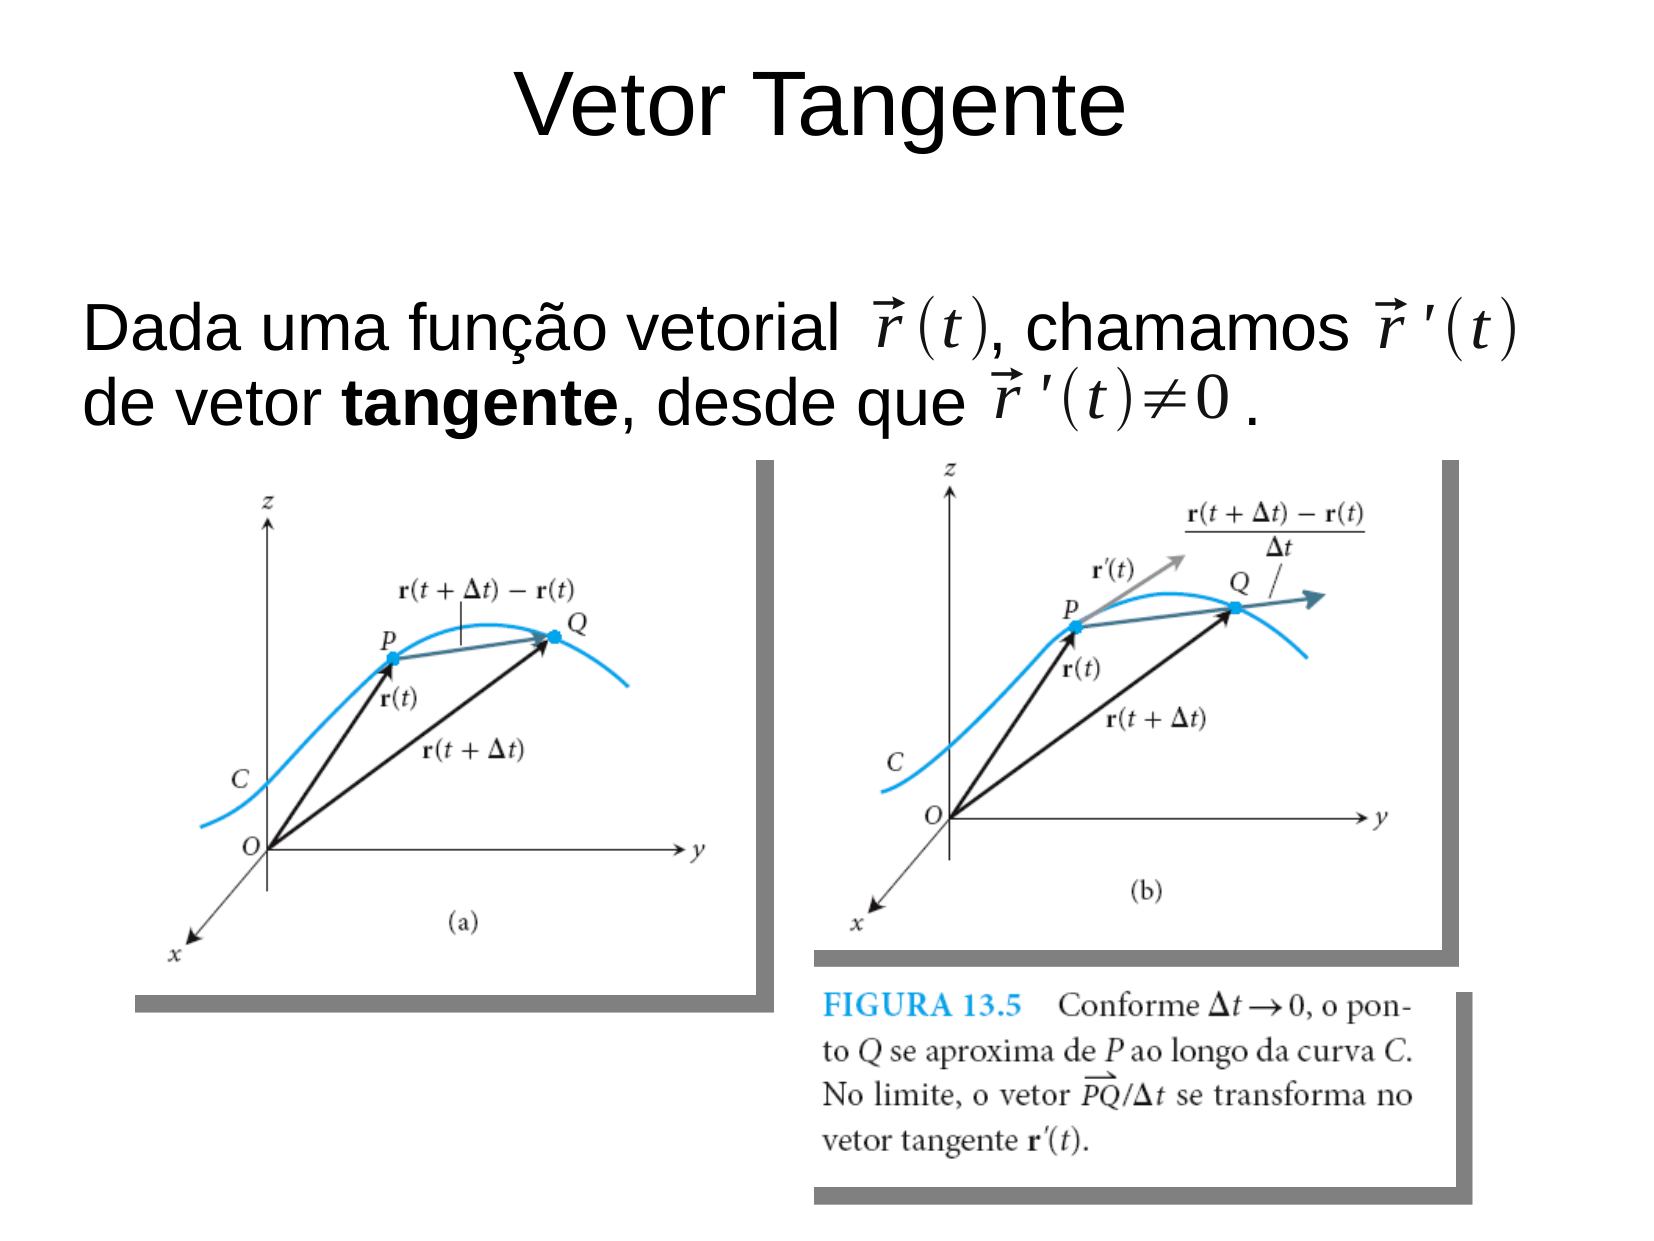

Vetor Tangente
# Dada uma função vetorial , chamamos de vetor tangente, desde que .